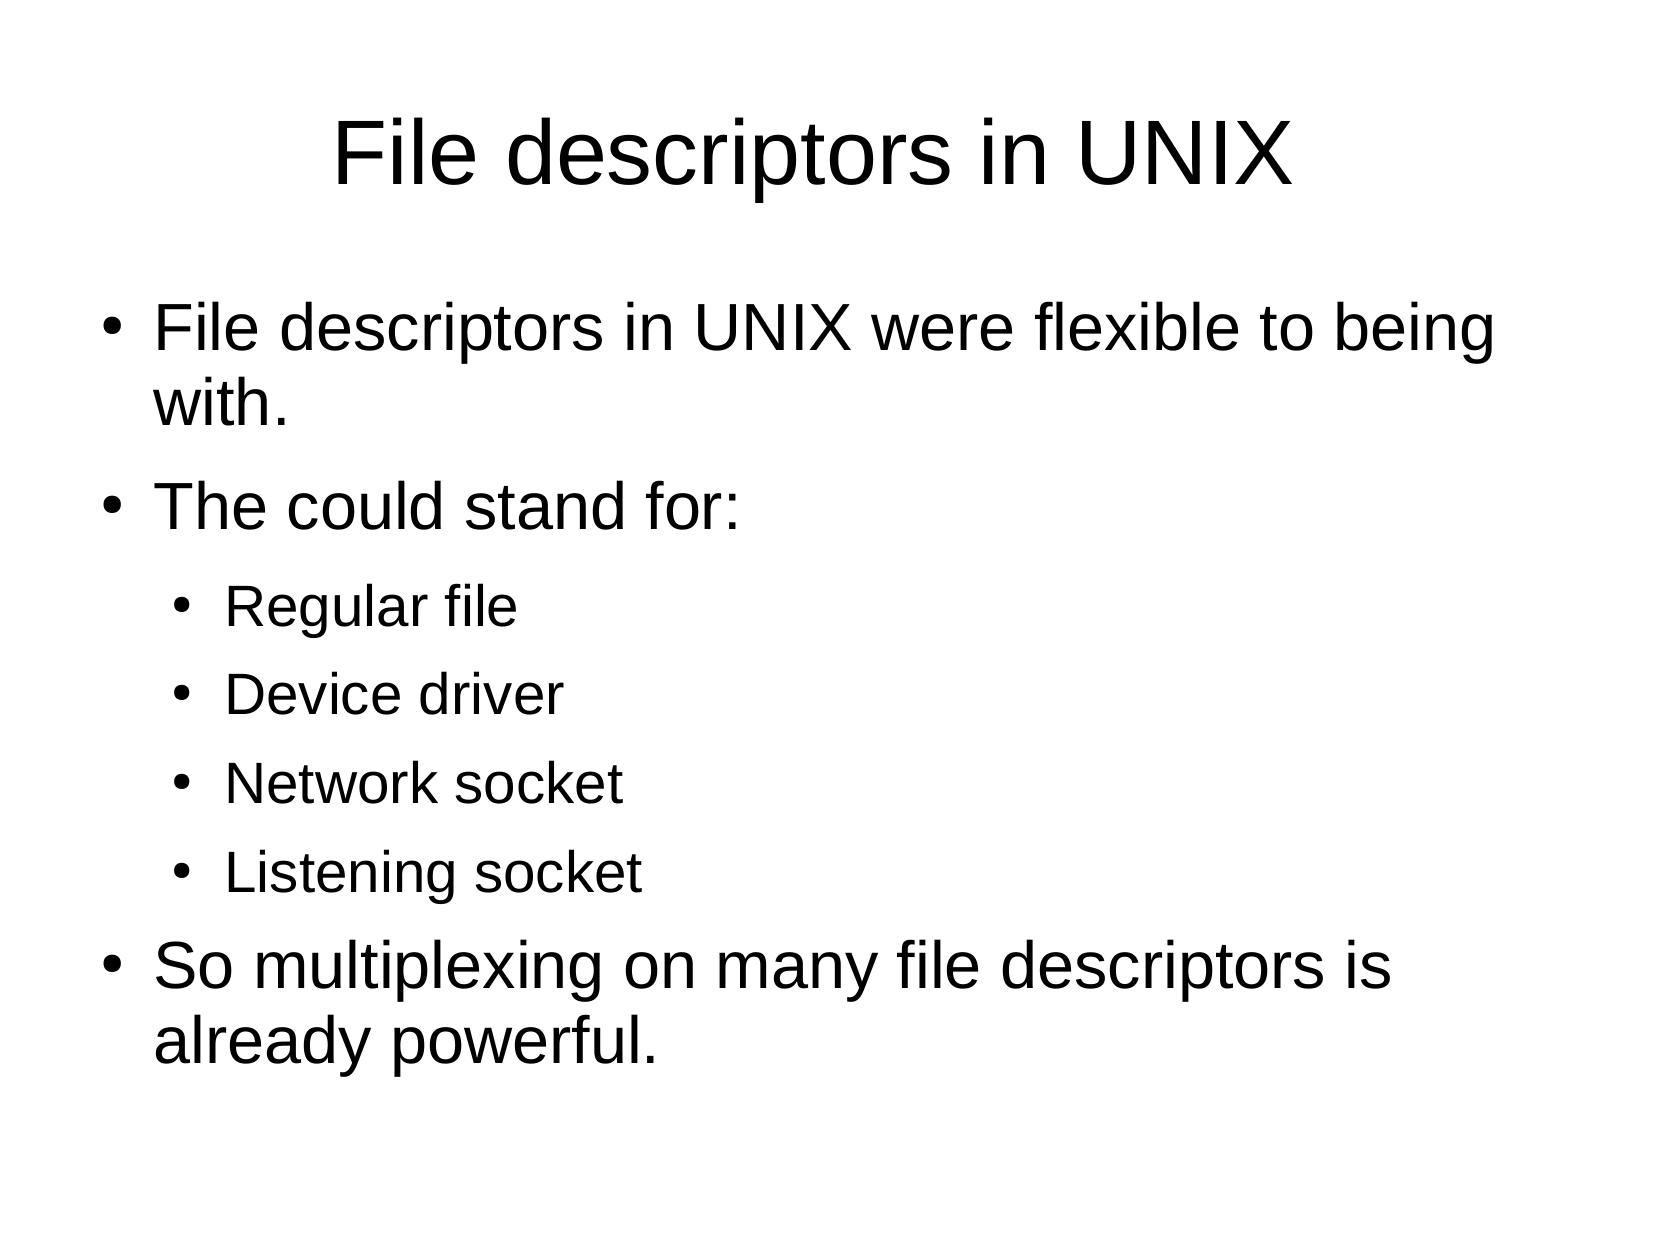

# File descriptors in UNIX
File descriptors in UNIX were flexible to being with.
The could stand for:
Regular file
Device driver
Network socket
Listening socket
So multiplexing on many file descriptors is already powerful.